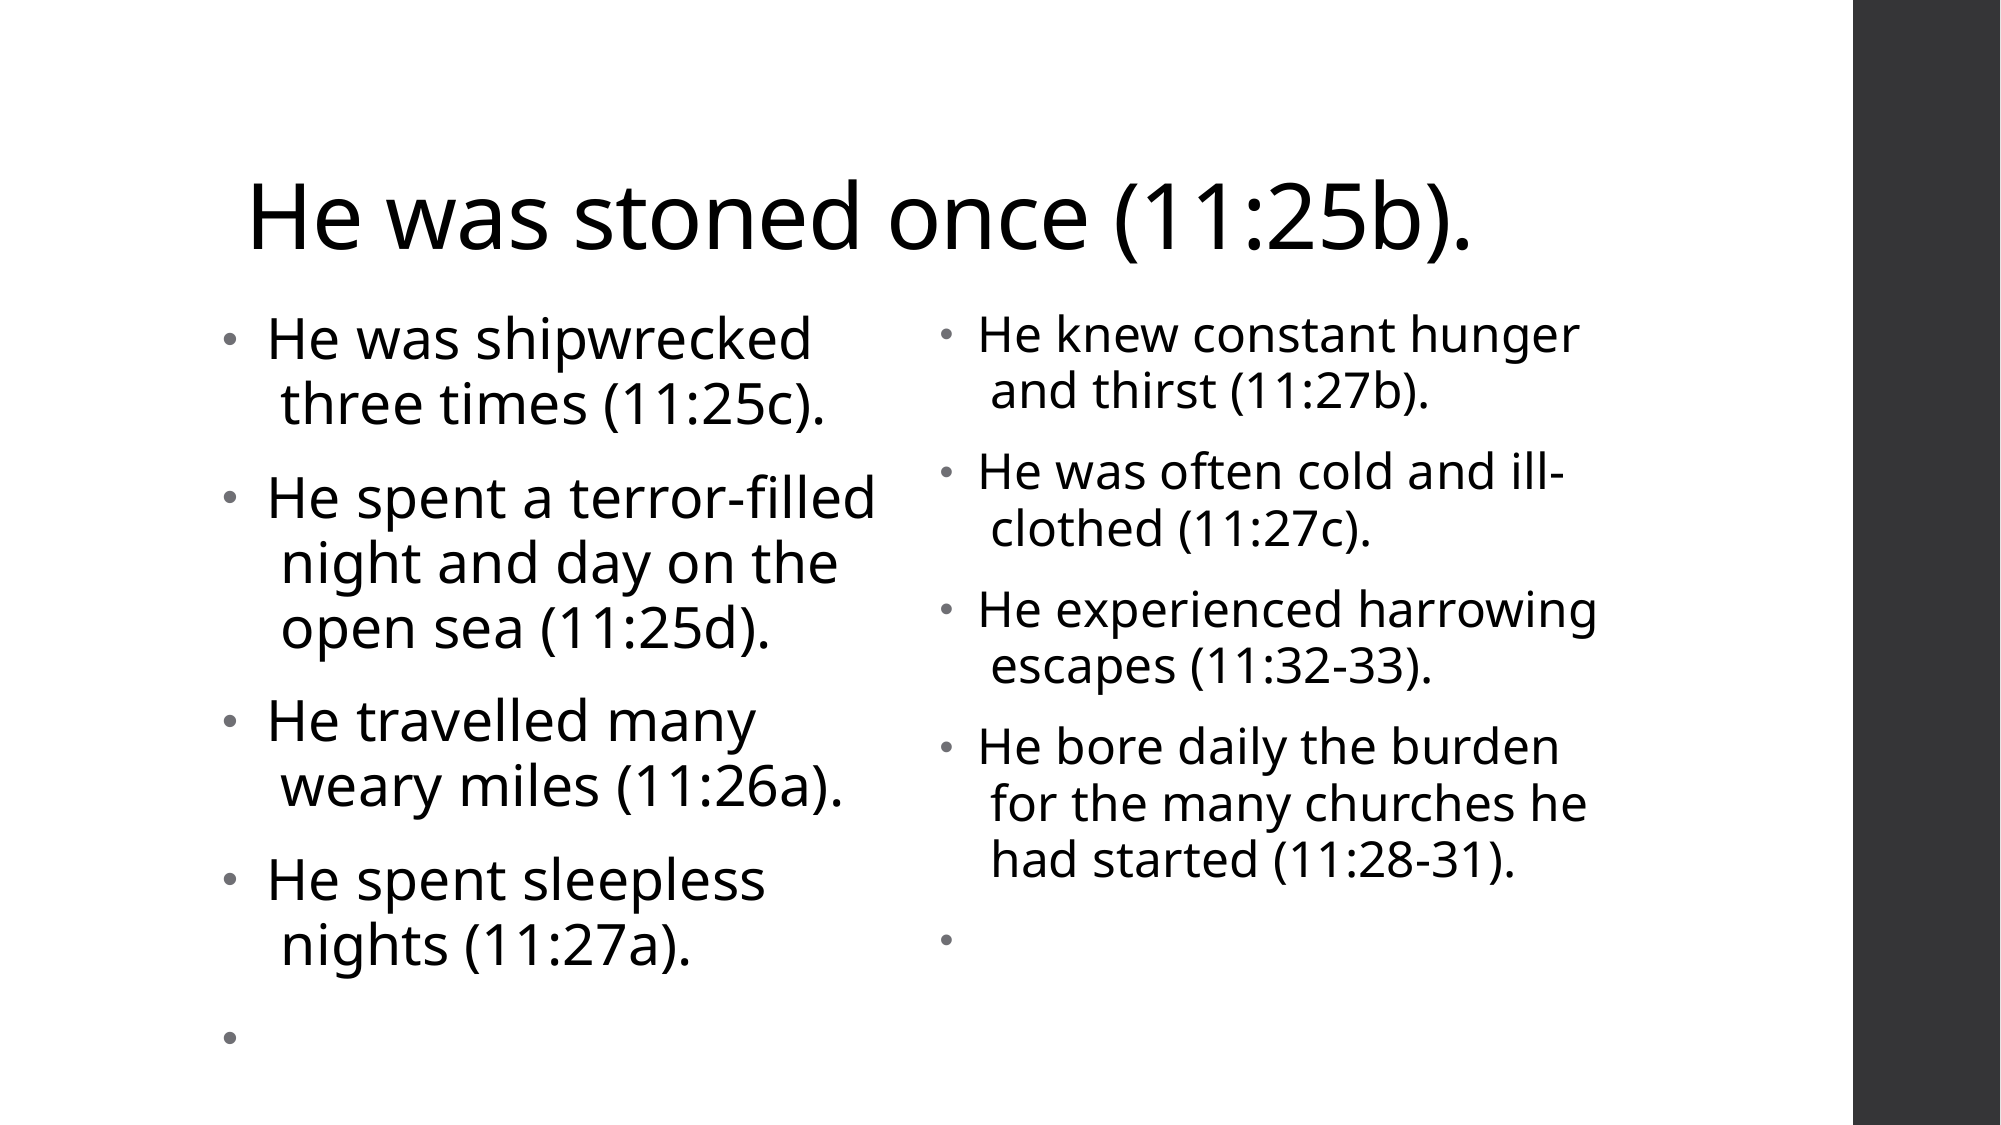

# He was stoned once (11:25b).
 He was shipwrecked three times (11:25c).
 He spent a terror-filled night and day on the open sea (11:25d).
 He travelled many weary miles (11:26a).
 He spent sleepless nights (11:27a).
 He knew constant hunger and thirst (11:27b).
 He was often cold and ill-clothed (11:27c).
 He experienced harrowing escapes (11:32-33).
 He bore daily the burden for the many churches he had started (11:28-31).